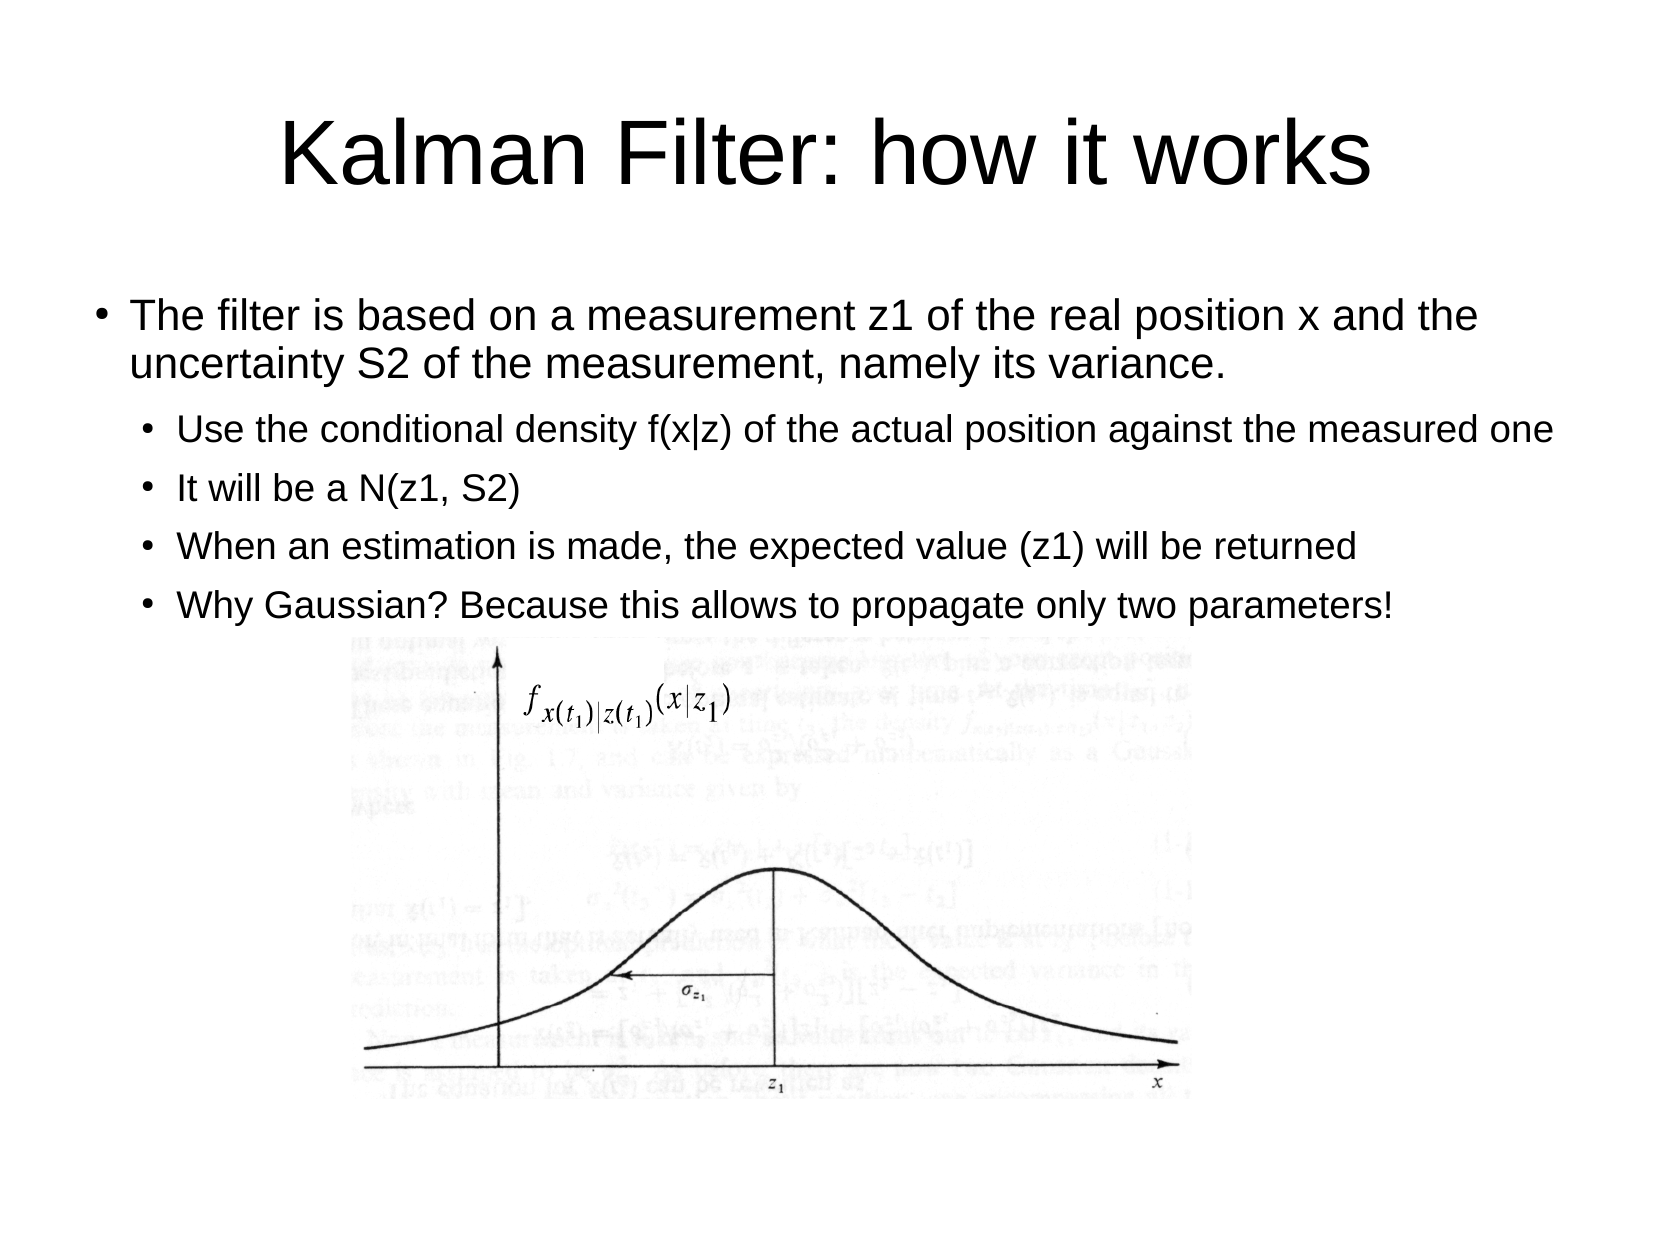

# Kalman Filter: how it works
The filter is based on a measurement z1 of the real position x and the uncertainty S2 of the measurement, namely its variance.
Use the conditional density f(x|z) of the actual position against the measured one
It will be a N(z1, S2)
When an estimation is made, the expected value (z1) will be returned
Why Gaussian? Because this allows to propagate only two parameters!